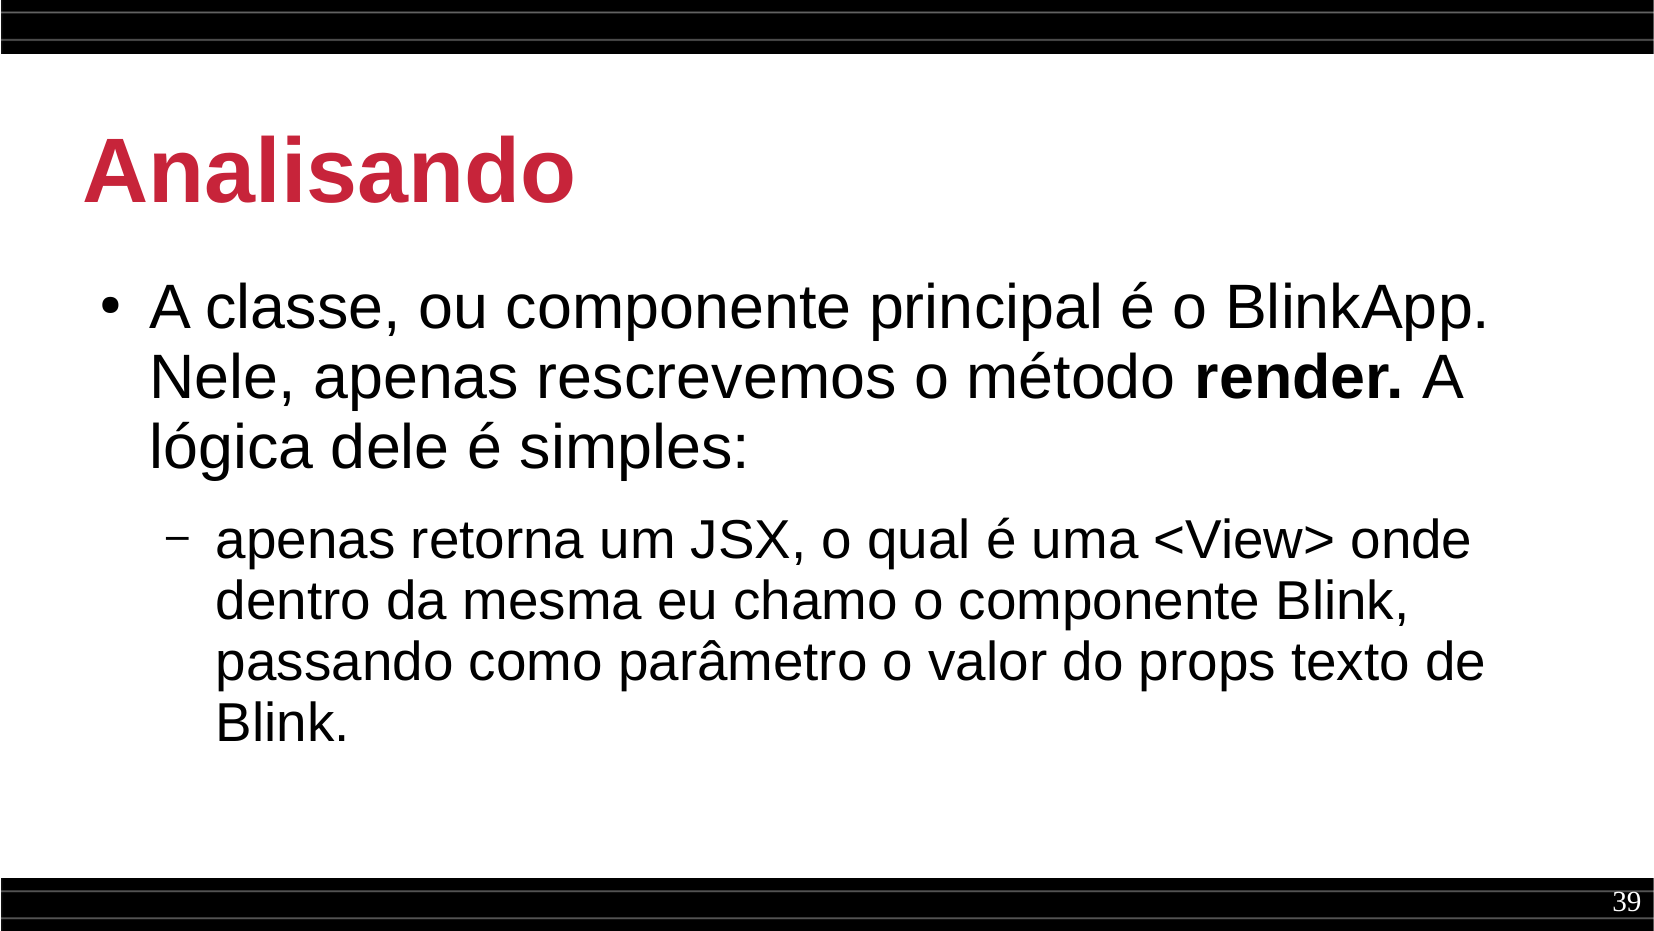

# Analisando
A classe, ou componente principal é o BlinkApp. Nele, apenas rescrevemos o método render. A lógica dele é simples:
apenas retorna um JSX, o qual é uma <View> onde dentro da mesma eu chamo o componente Blink, passando como parâmetro o valor do props texto de Blink.